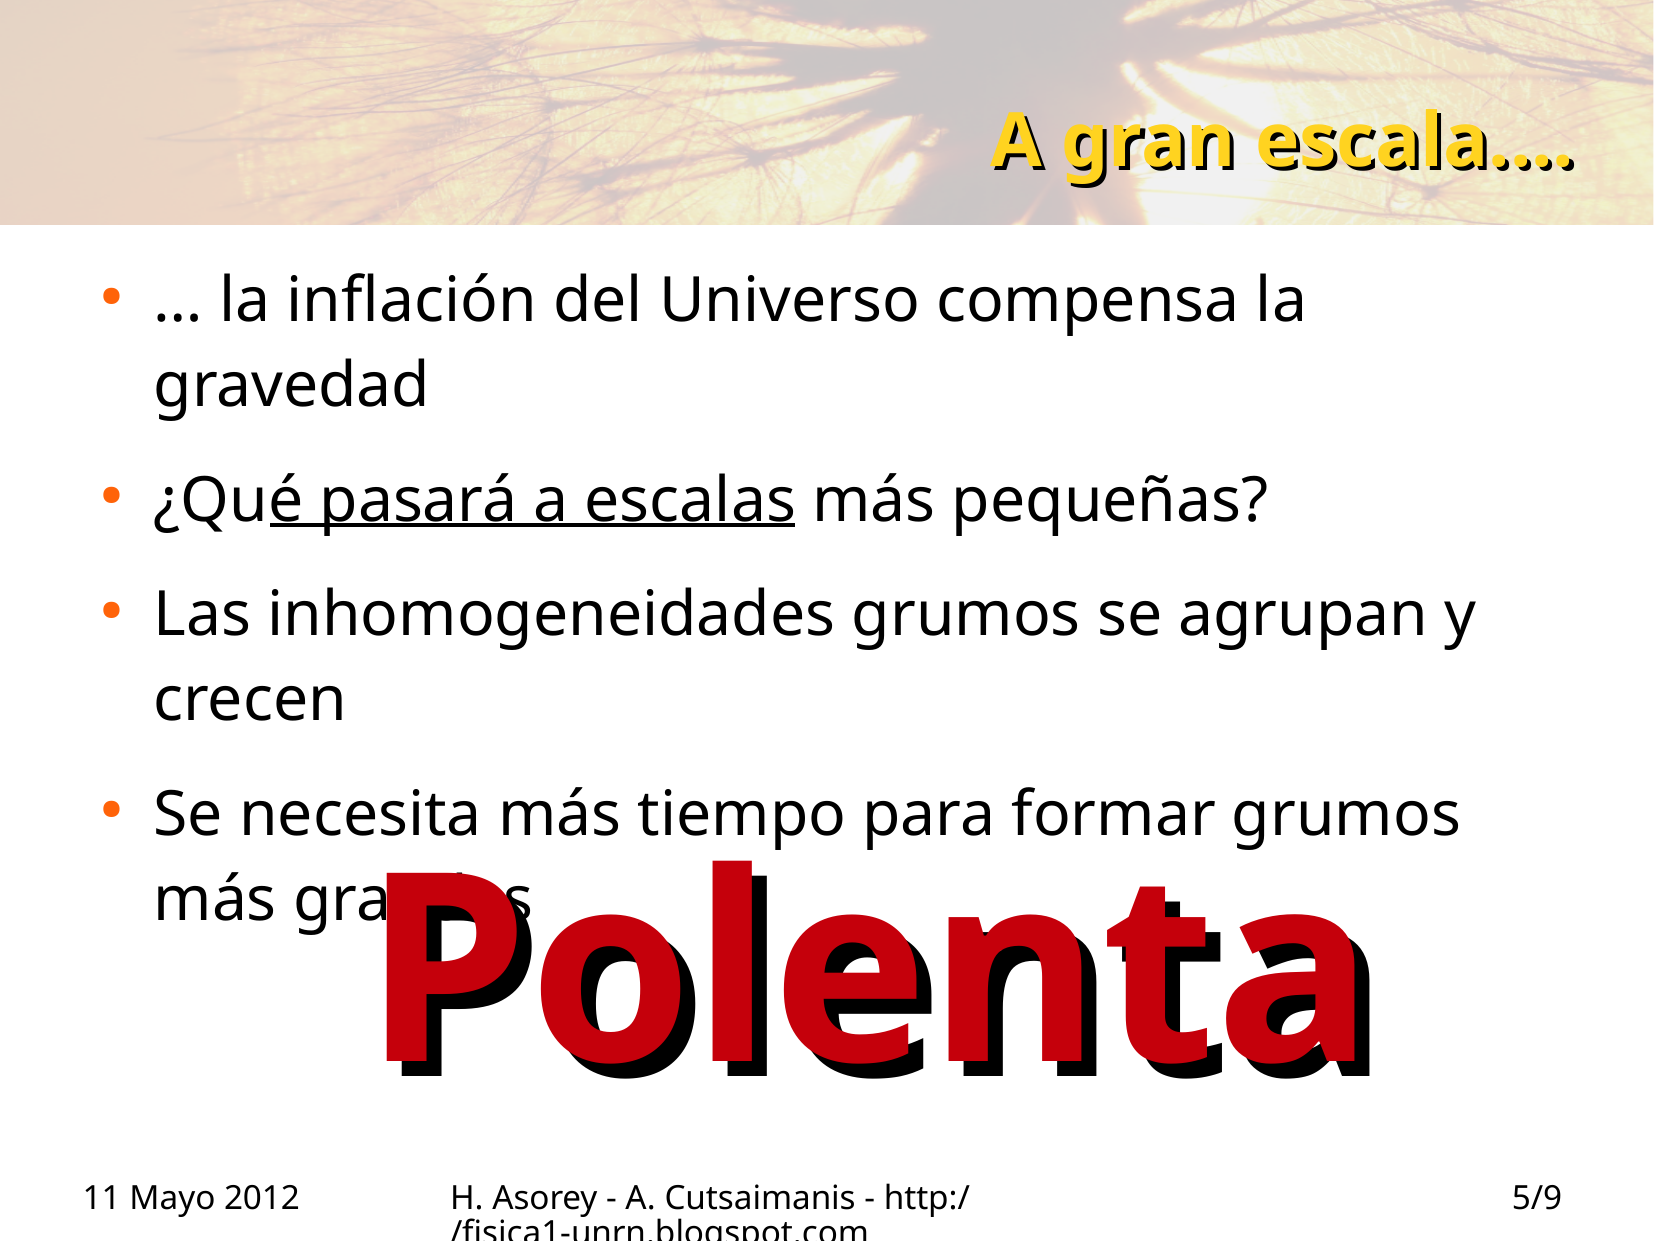

# A gran escala....
… la inflación del Universo compensa la gravedad
¿Qué pasará a escalas más pequeñas?
Las inhomogeneidades grumos se agrupan y crecen
Se necesita más tiempo para formar grumos más grandes
Polenta
11 Mayo 2012
H. Asorey - A. Cutsaimanis - http://fisica1-unrn.blogspot.com
5